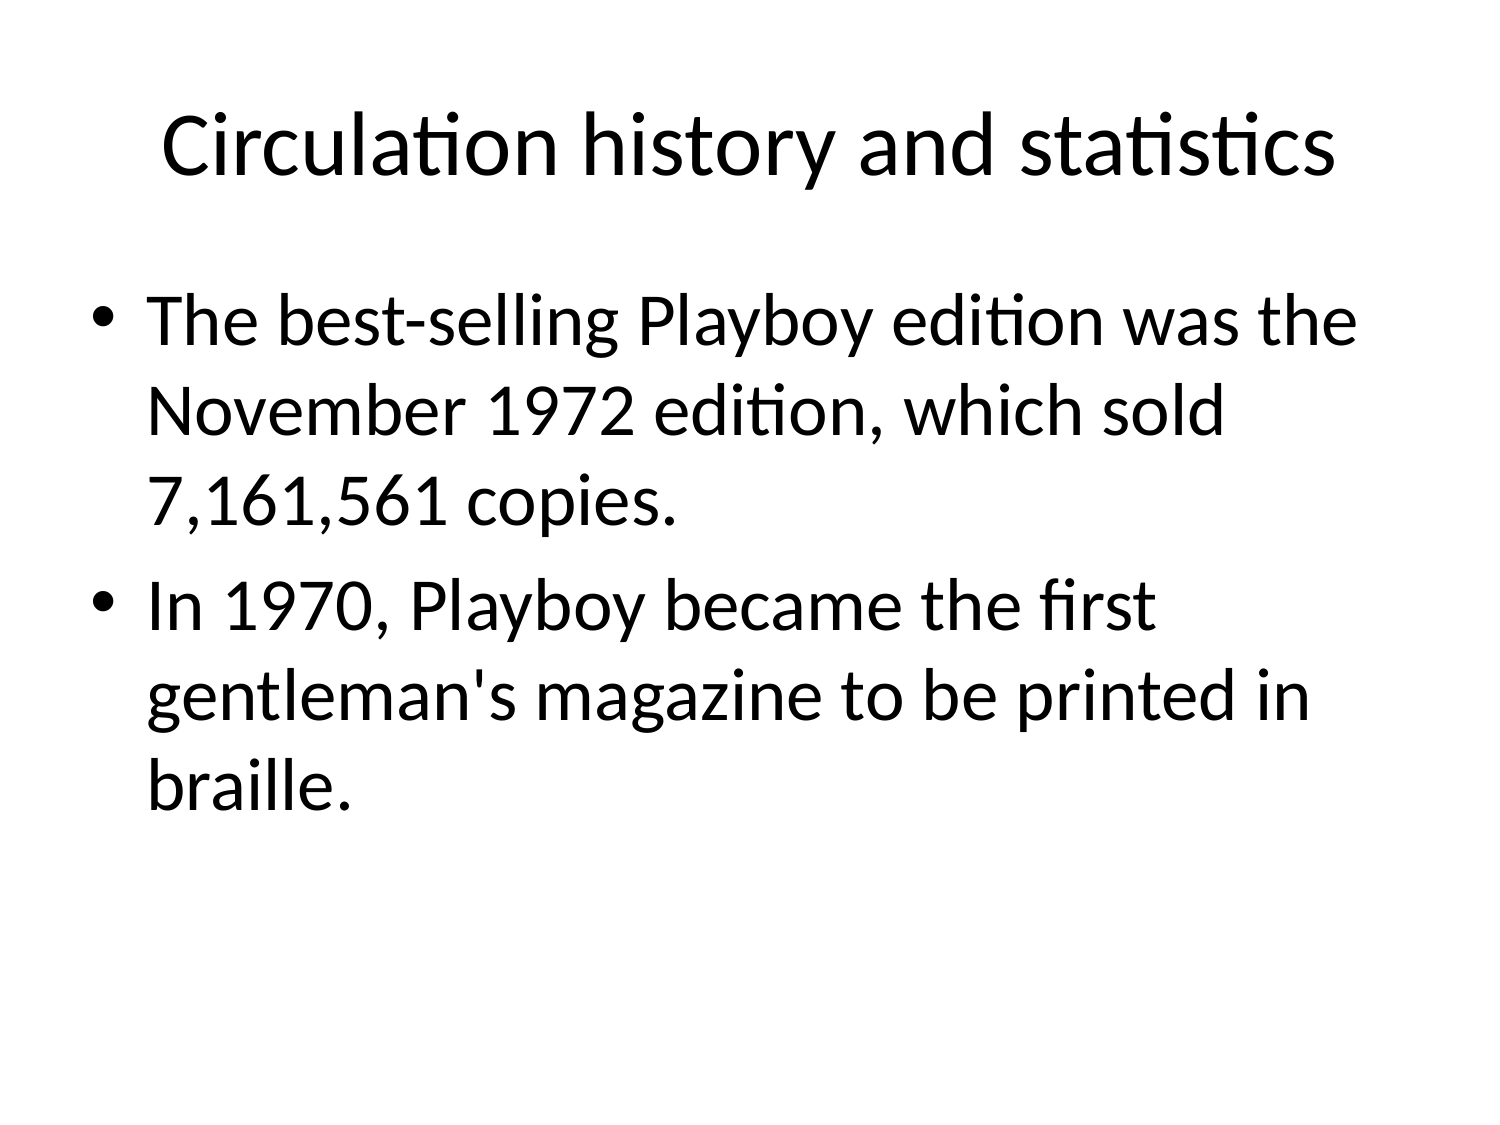

# Circulation history and statistics
The best-selling Playboy edition was the November 1972 edition, which sold 7,161,561 copies.
In 1970, Playboy became the first gentleman's magazine to be printed in braille.